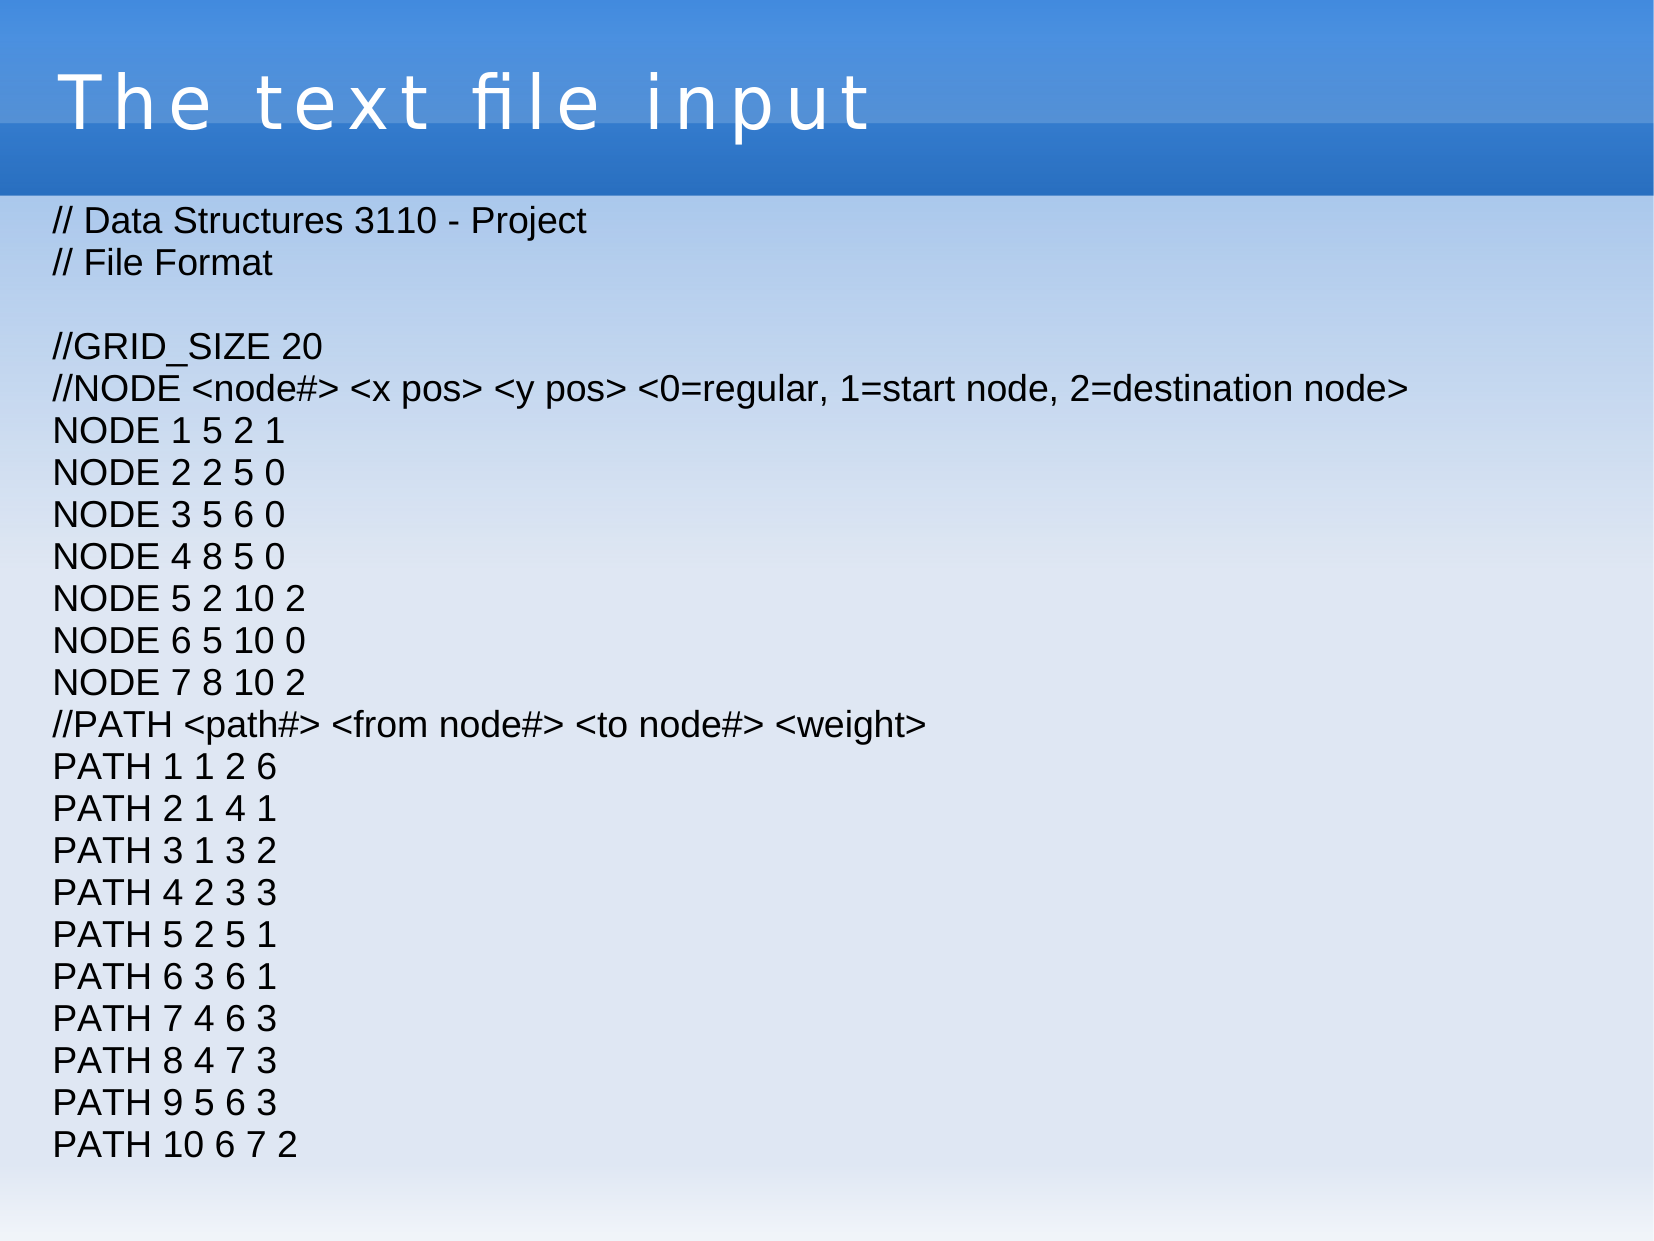

# The text file input
// Data Structures 3110 - Project
// File Format
//GRID_SIZE 20
//NODE <node#> <x pos> <y pos> <0=regular, 1=start node, 2=destination node>
NODE 1 5 2 1
NODE 2 2 5 0
NODE 3 5 6 0
NODE 4 8 5 0
NODE 5 2 10 2
NODE 6 5 10 0
NODE 7 8 10 2
//PATH <path#> <from node#> <to node#> <weight>
PATH 1 1 2 6
PATH 2 1 4 1
PATH 3 1 3 2
PATH 4 2 3 3
PATH 5 2 5 1
PATH 6 3 6 1
PATH 7 4 6 3
PATH 8 4 7 3
PATH 9 5 6 3
PATH 10 6 7 2